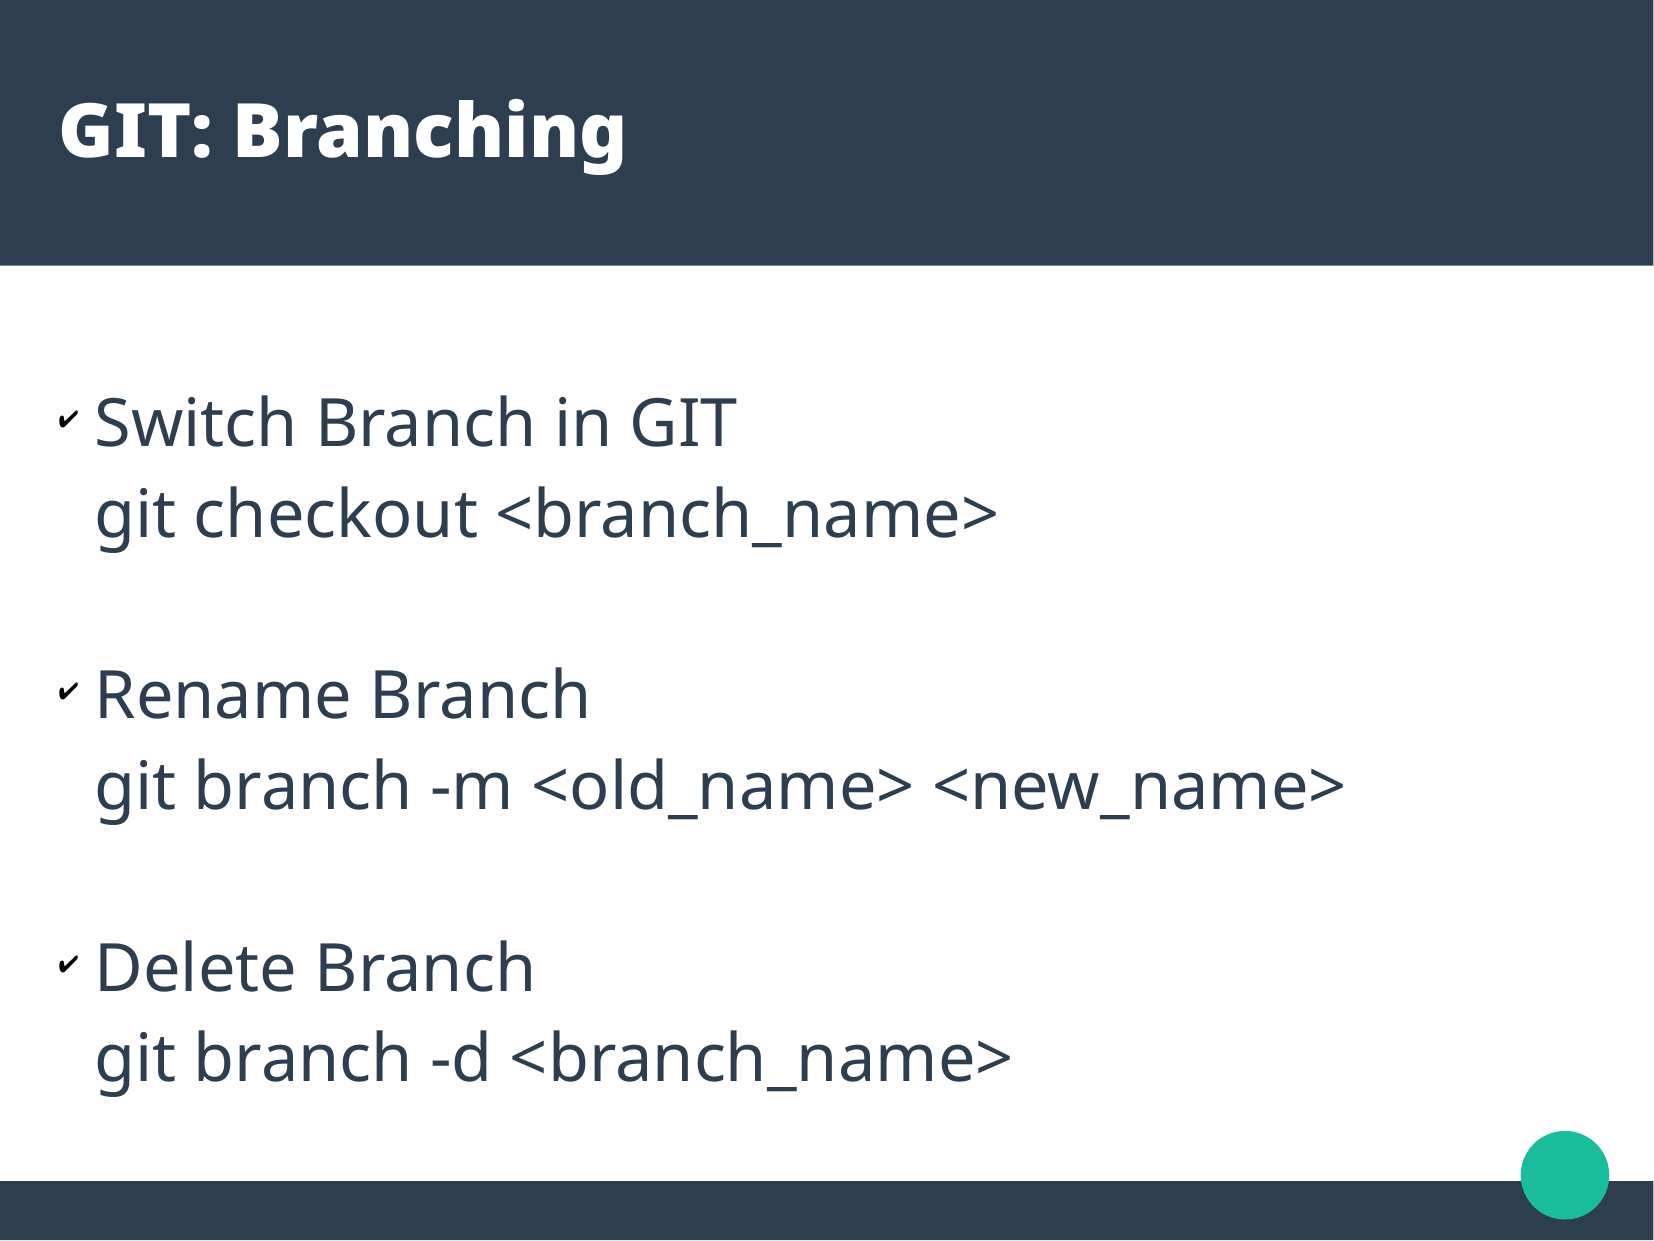

# GIT: Branching
Switch Branch in GIT
git checkout <branch_name>
Rename Branch
git branch -m <old_name> <new_name>
Delete Branch
git branch -d <branch_name>